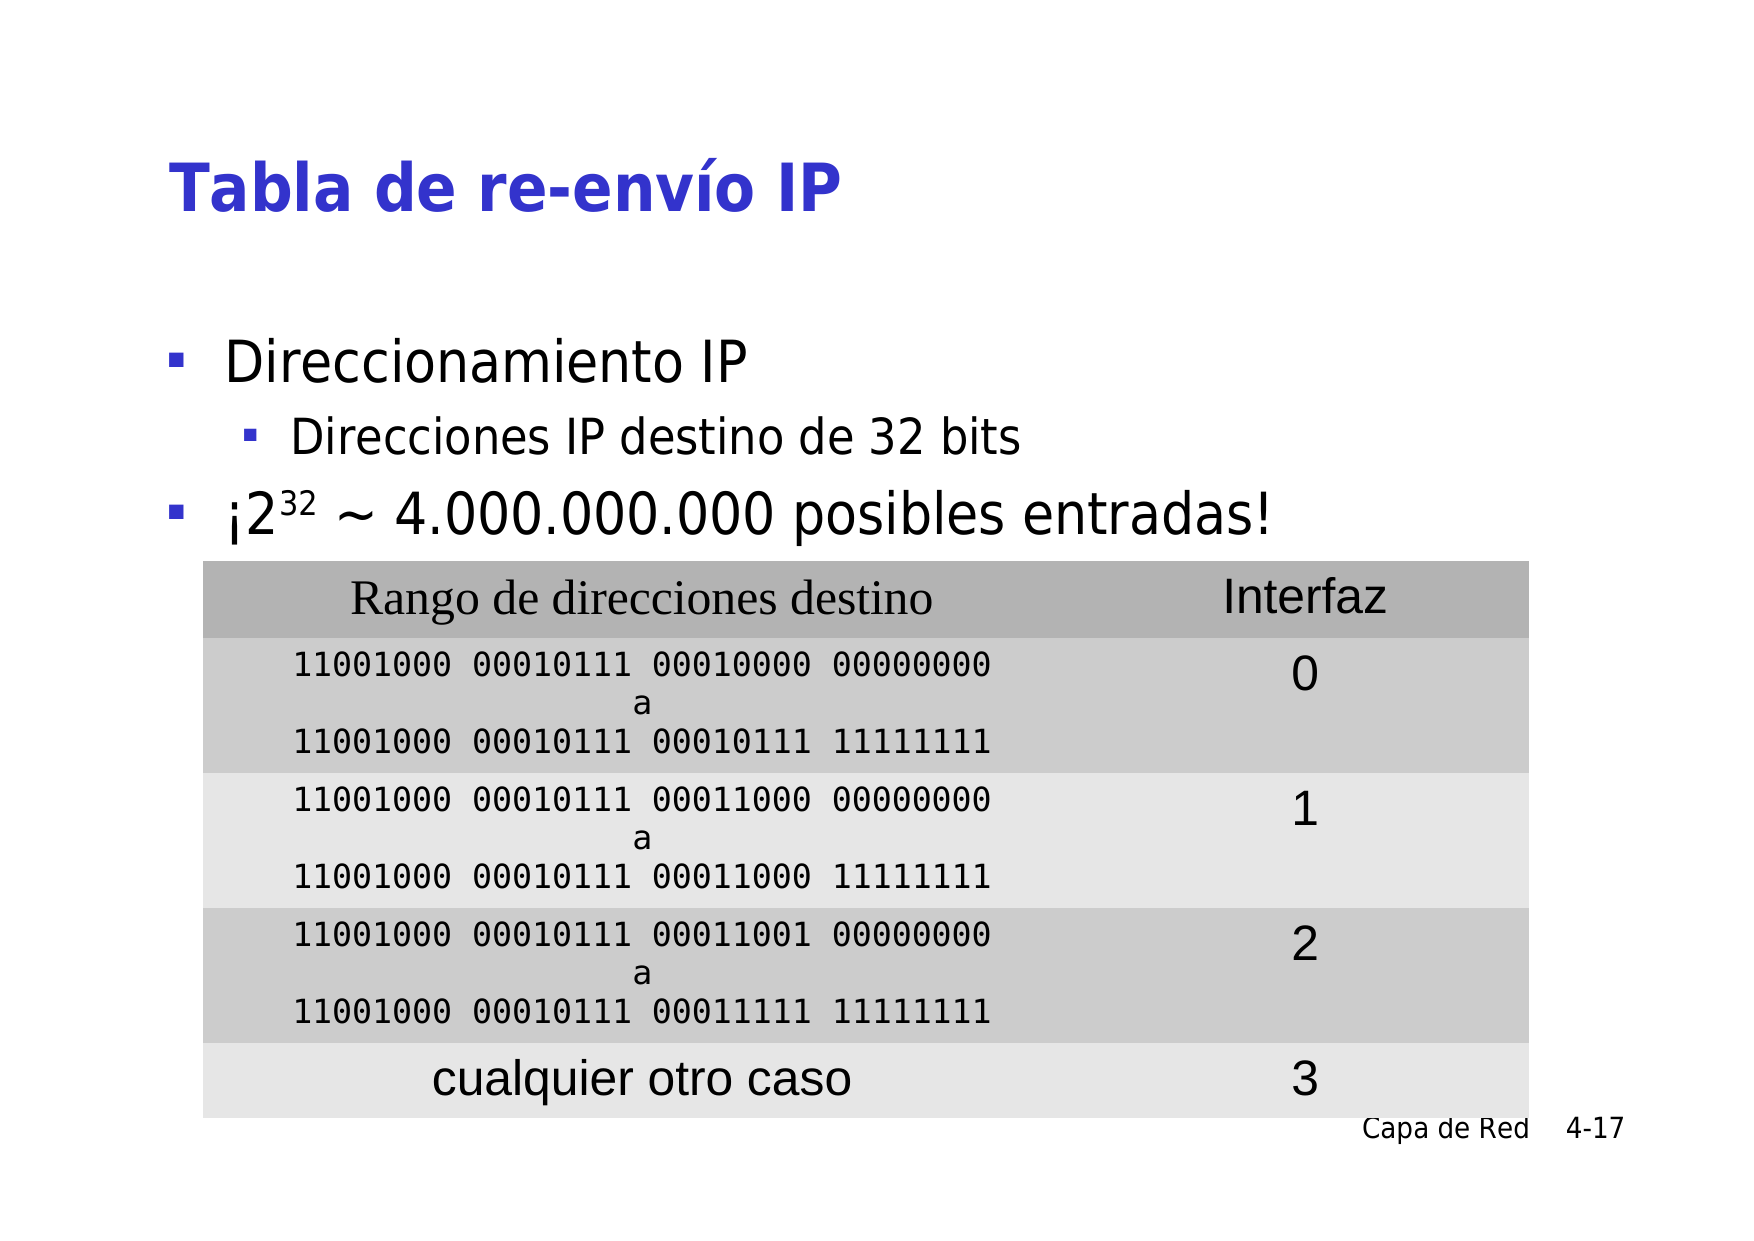

# Tabla de re-envío IP
Direccionamiento IP
Direcciones IP destino de 32 bits
¡232 ~ 4.000.000.000 posibles entradas!
| Rango de direcciones destino | Interfaz |
| --- | --- |
| 11001000 00010111 00010000 00000000 a 11001000 00010111 00010111 11111111 | 0 |
| 11001000 00010111 00011000 00000000 a 11001000 00010111 00011000 11111111 | 1 |
| 11001000 00010111 00011001 00000000 a 11001000 00010111 00011111 11111111 | 2 |
| cualquier otro caso | 3 |